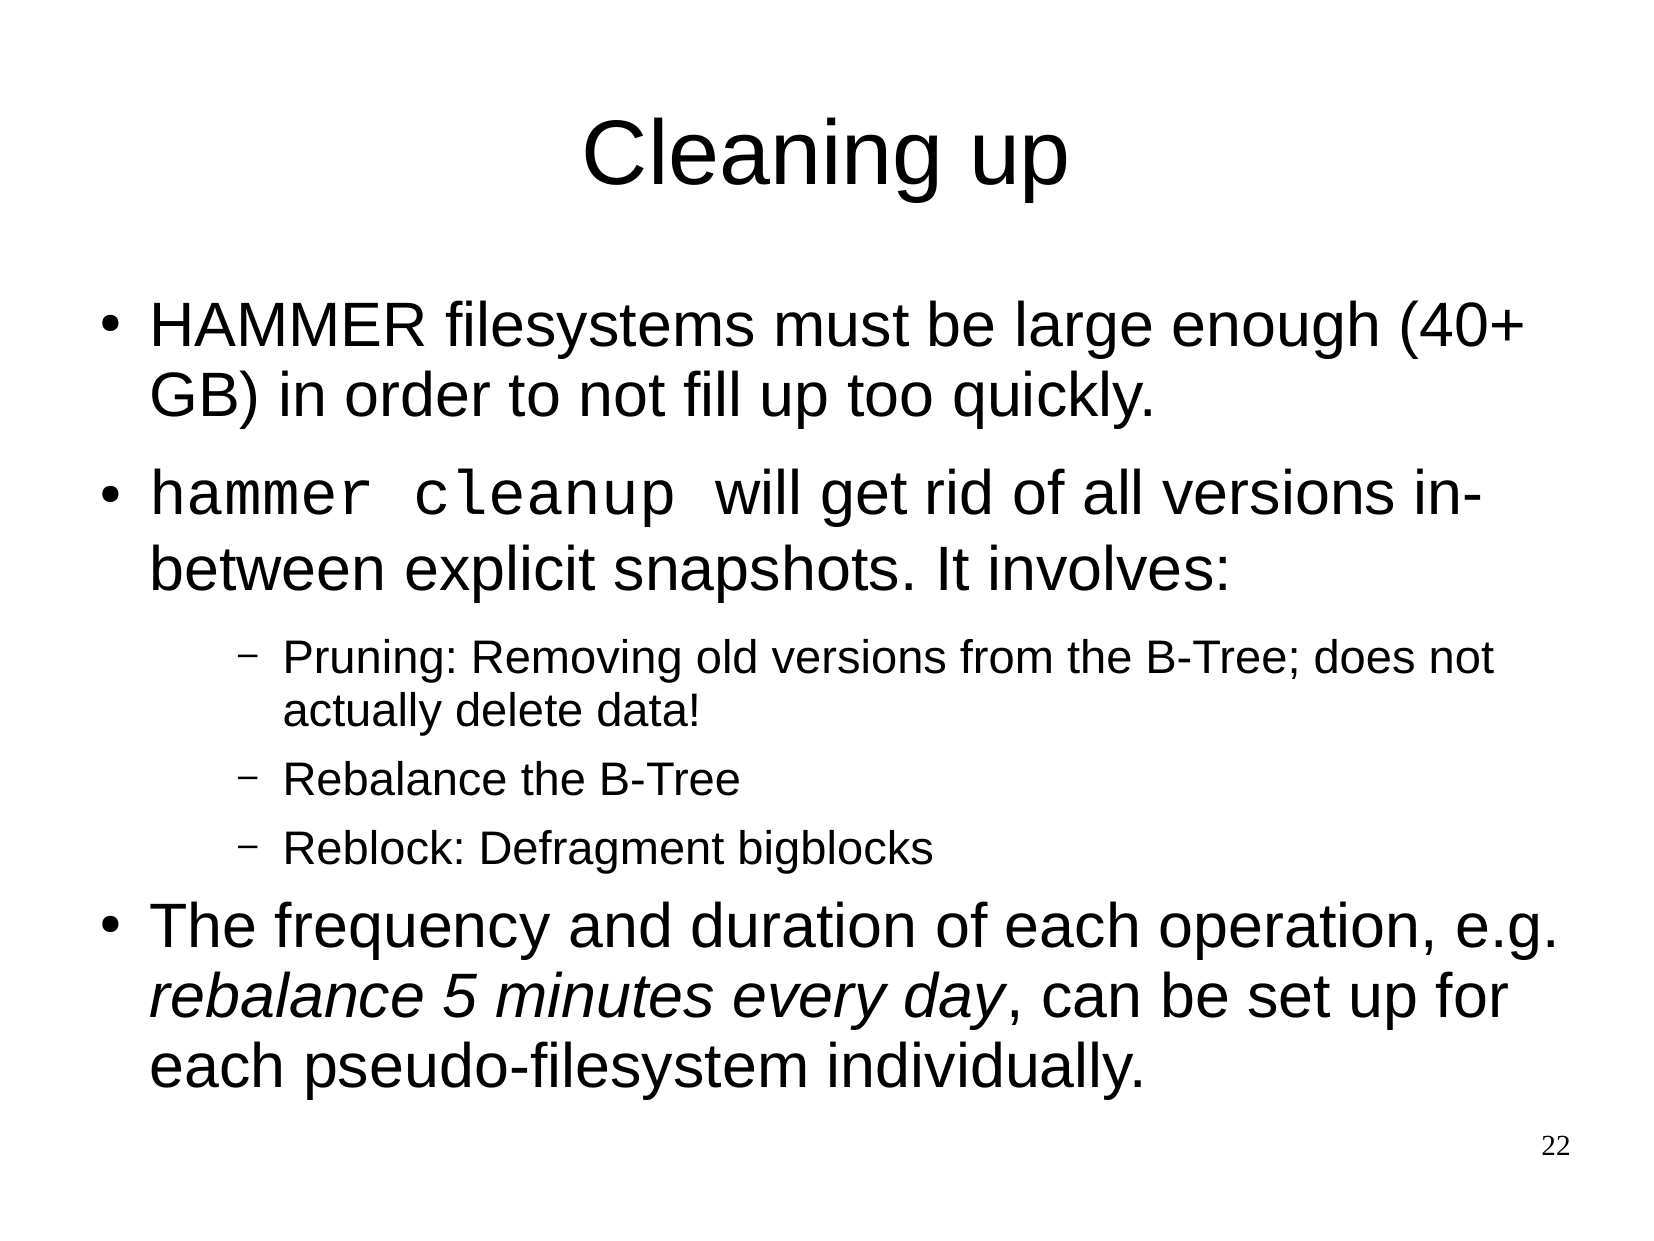

# Cleaning up
HAMMER filesystems must be large enough (40+ GB) in order to not fill up too quickly.
hammer cleanup will get rid of all versions in-between explicit snapshots. It involves:
Pruning: Removing old versions from the B-Tree; does not actually delete data!
Rebalance the B-Tree
Reblock: Defragment bigblocks
The frequency and duration of each operation, e.g. rebalance 5 minutes every day, can be set up for each pseudo-filesystem individually.
22